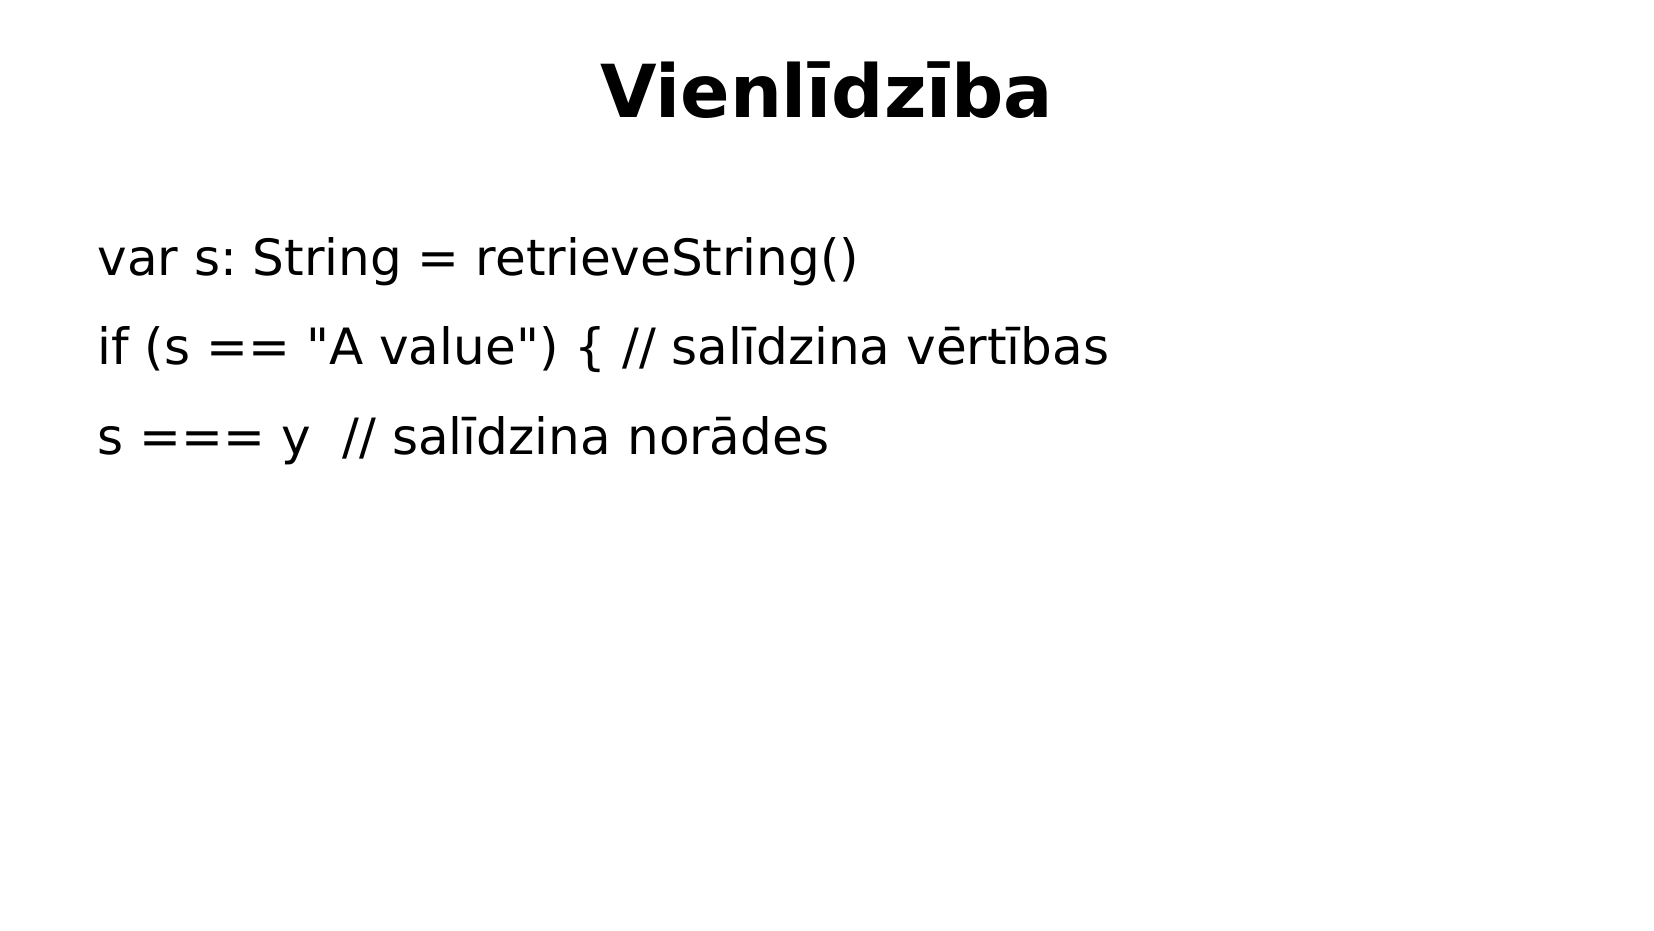

# Vienlīdzība
var s: String = retrieveString()
if (s == "A value") { // salīdzina vērtības
s === y // salīdzina norādes